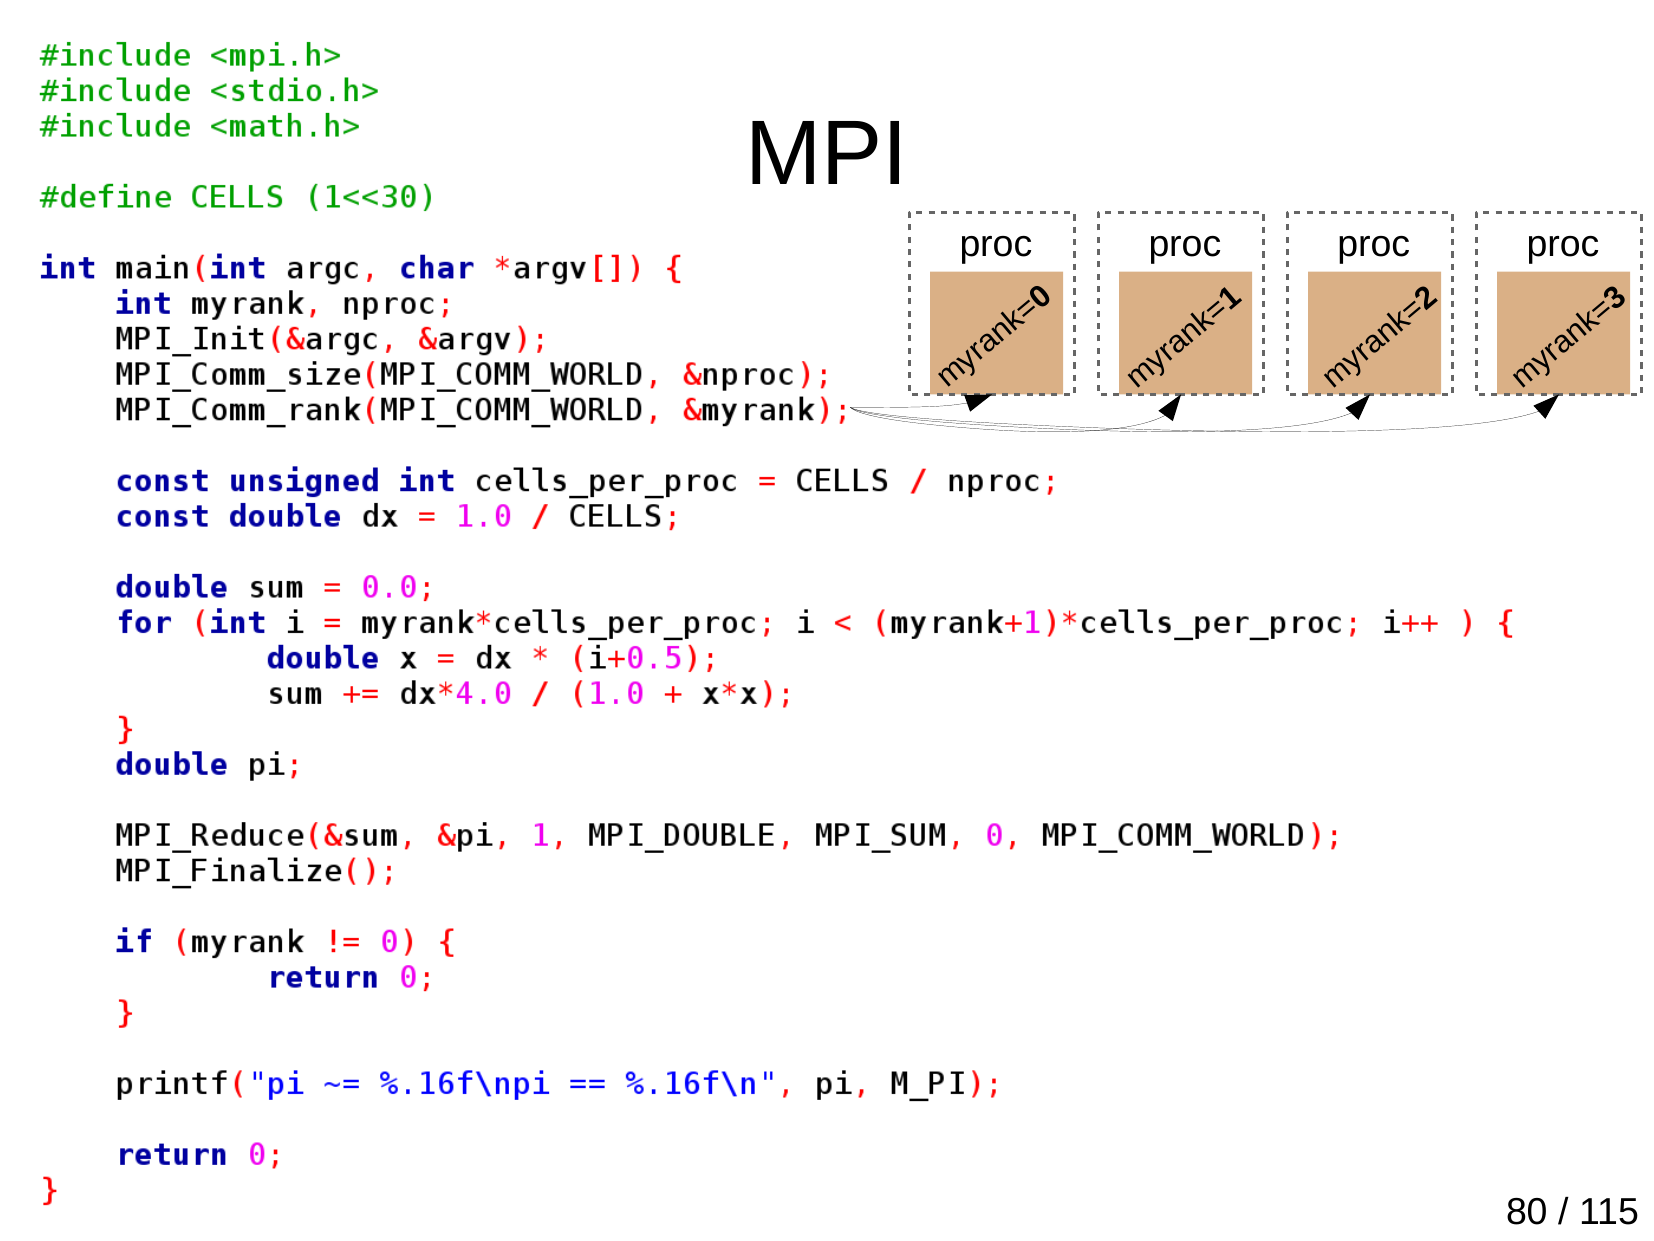

# MPI
proc
proc
proc
proc
myrank=0
myrank=1
myrank=2
myrank=3